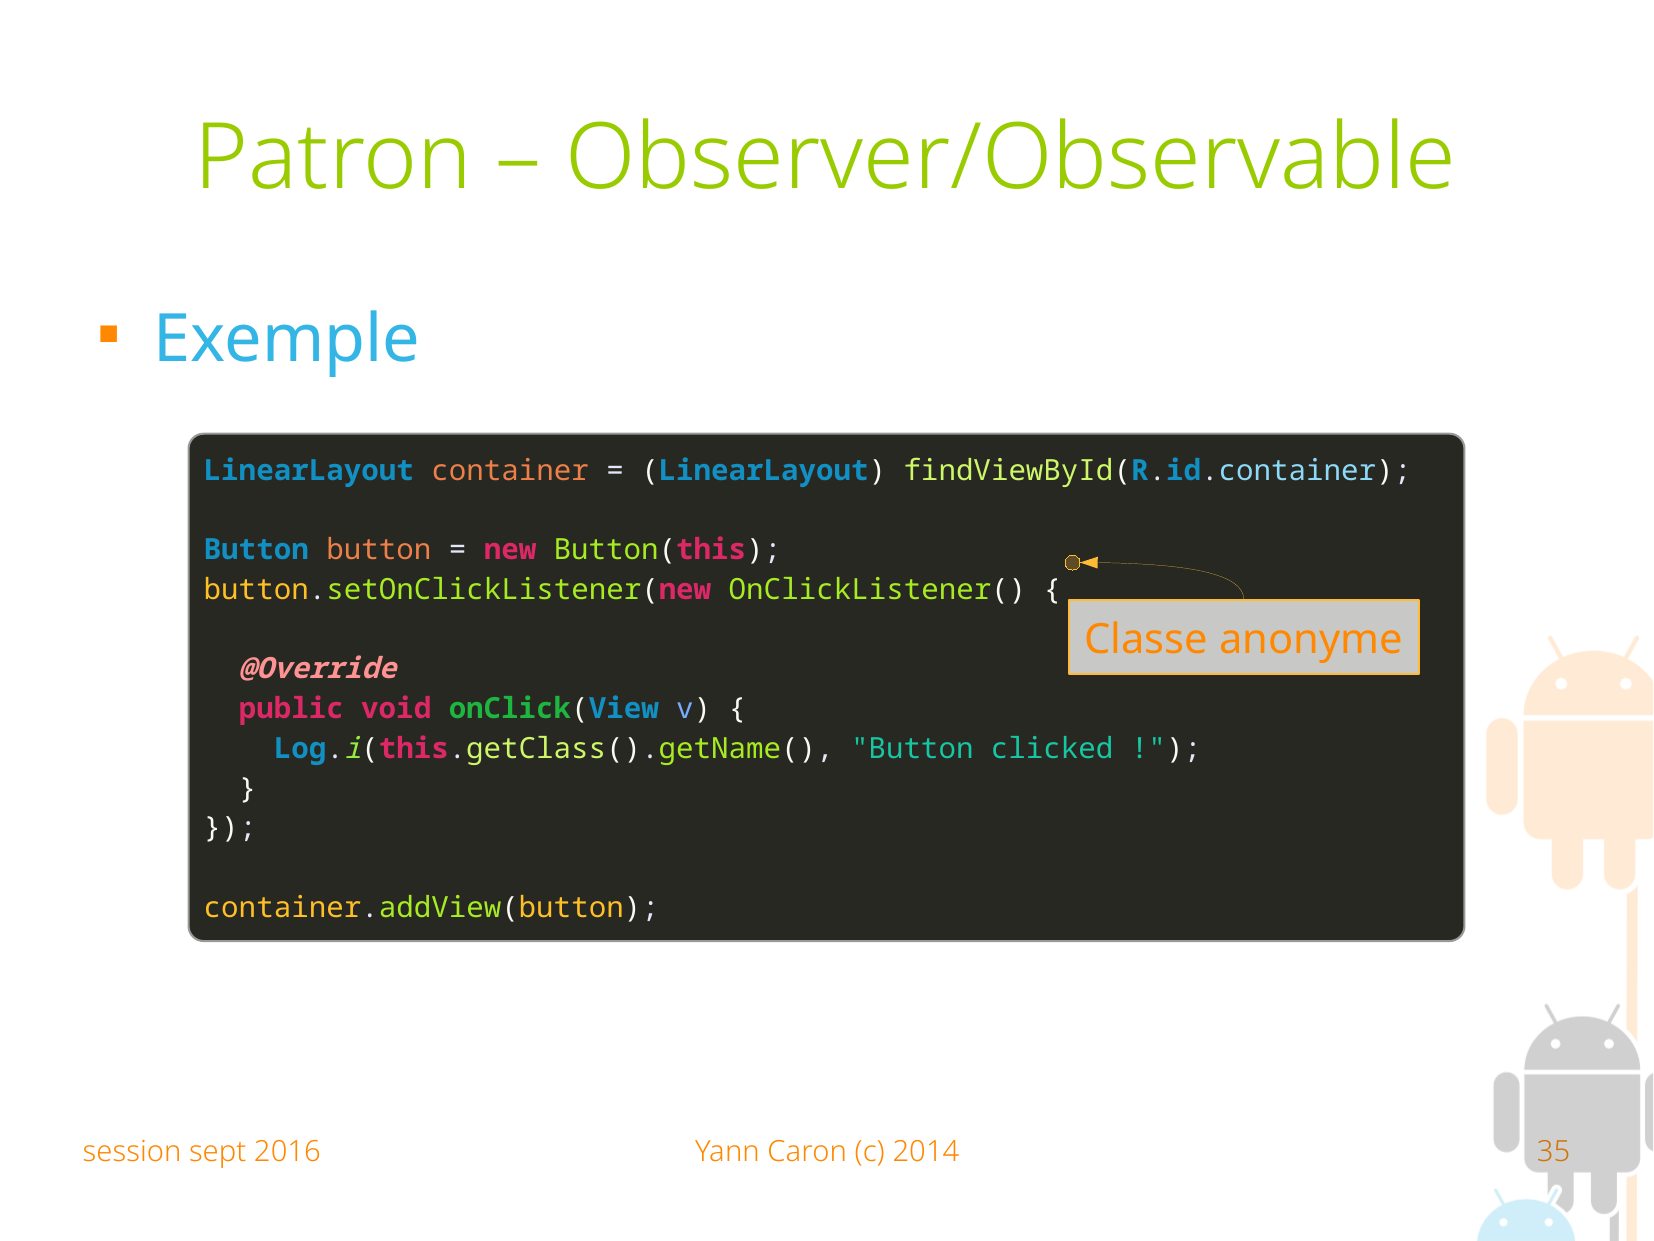

# Patron – Observer/Observable
Exemple
LinearLayout container = (LinearLayout) findViewById(R.id.container);
Button button = new Button(this);
button.setOnClickListener(new OnClickListener() {
 @Override
 public void onClick(View v) {
 Log.i(this.getClass().getName(), "Button clicked !");
 }
});
container.addView(button);
Classe anonyme
session sept 2016
Yann Caron (c) 2014
35